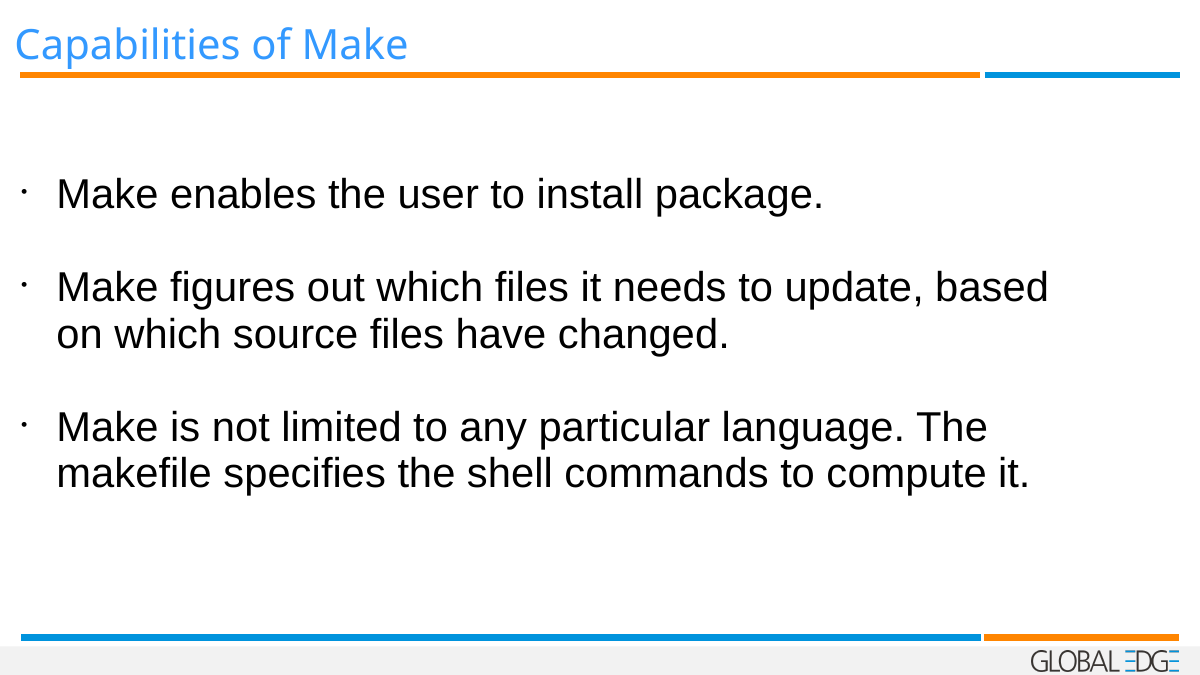

# Capabilities of Make
Make enables the user to install package.
Make figures out which files it needs to update, based on which source files have changed.
Make is not limited to any particular language. The makefile specifies the shell commands to compute it.